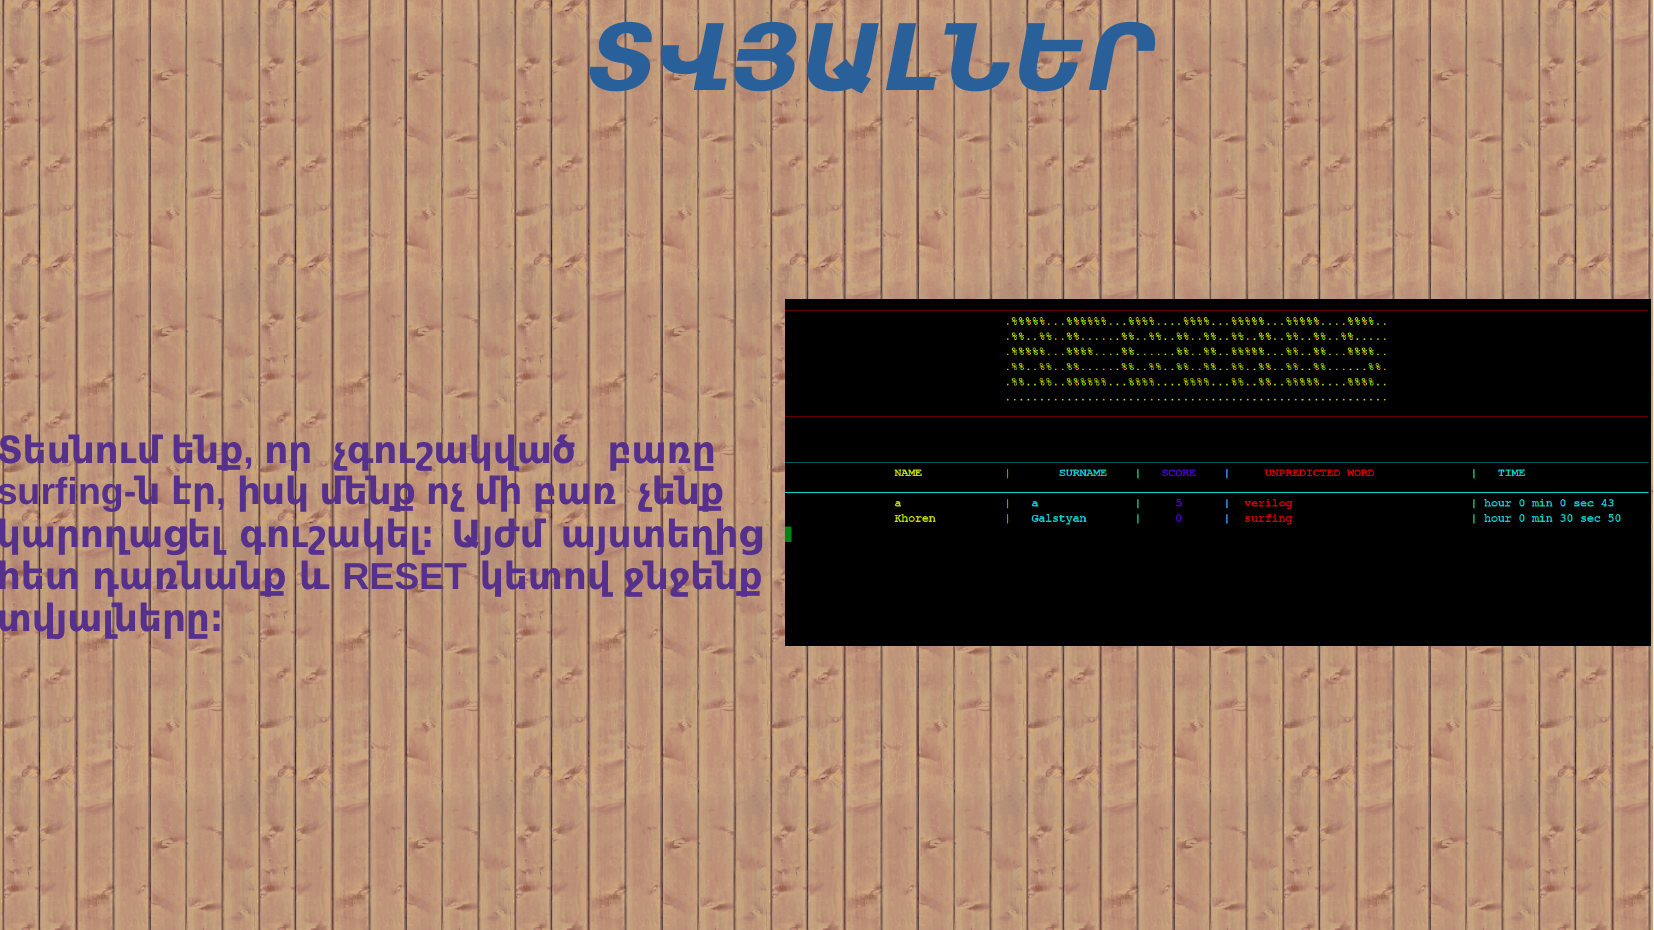

ՏՎՅԱԼՆԵՐ
Տեսնում ենք, որ չգուշակված բառը
surfing-ն էր, իսկ մենք ոչ մի բառ չենք
կարողացել գուշակել։ Այժմ այստեղից հետ դառնանք և RESET կետով ջնջենք տվյալները։